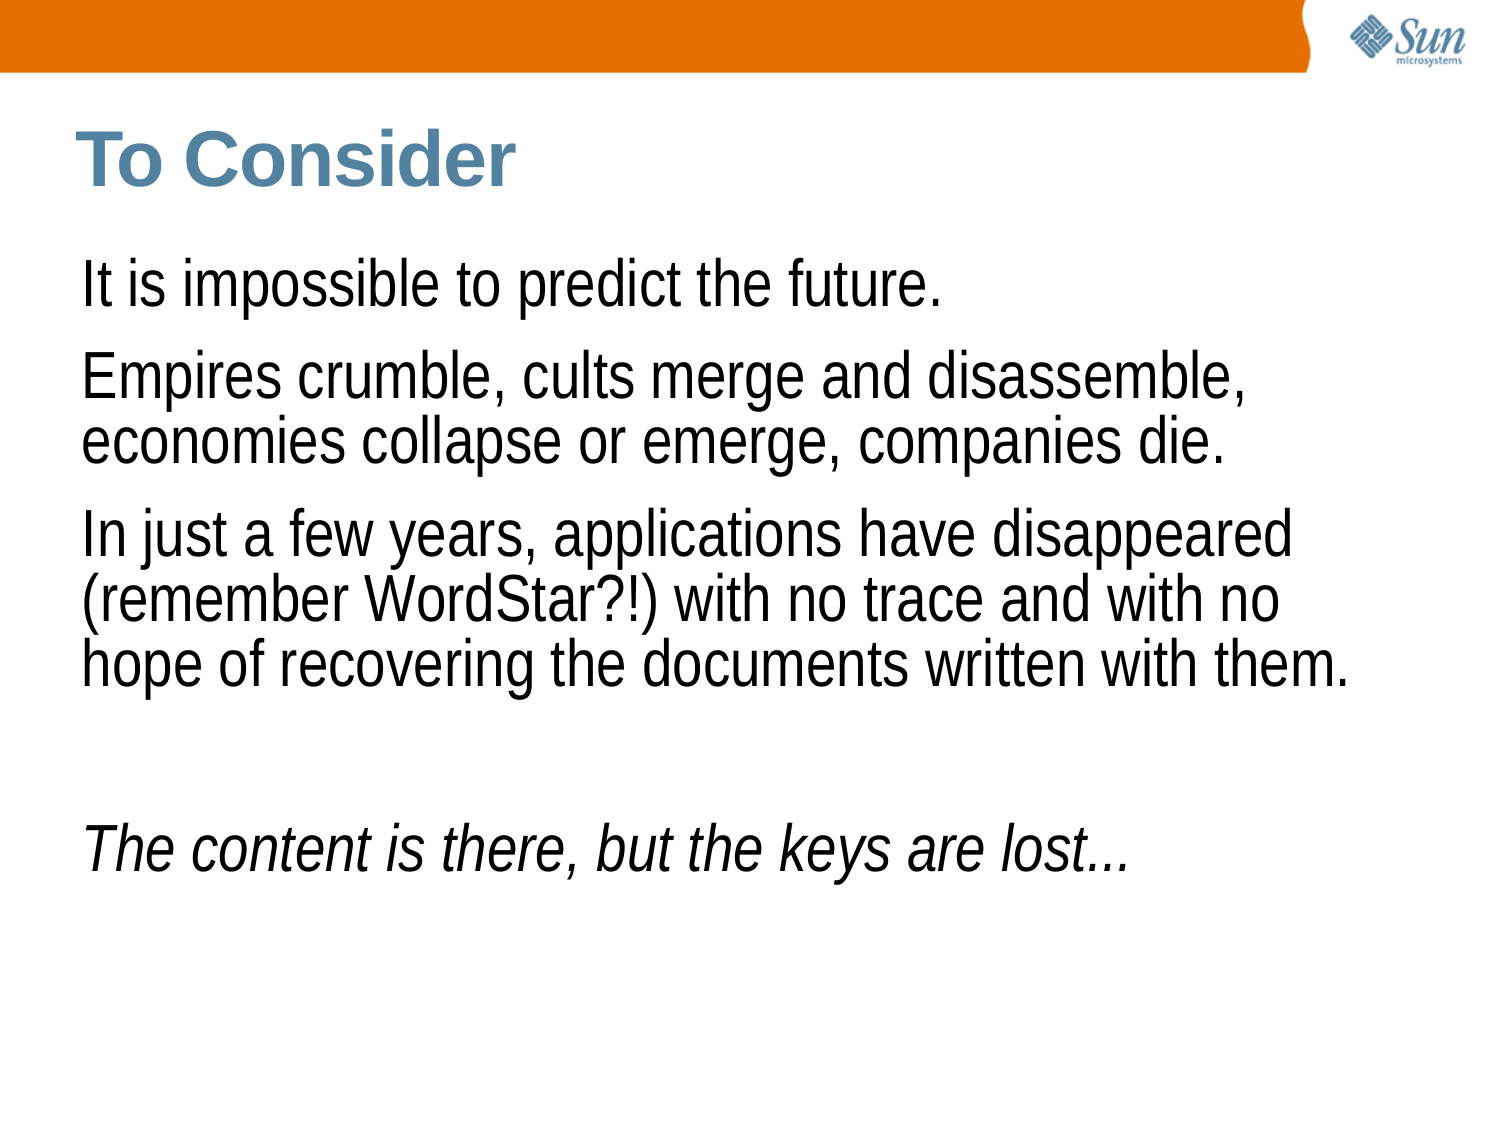

# To Consider
It is impossible to predict the future.
Empires crumble, cults merge and disassemble, economies collapse or emerge, companies die.
In just a few years, applications have disappeared (remember WordStar?!) with no trace and with no hope of recovering the documents written with them.
The content is there, but the keys are lost...